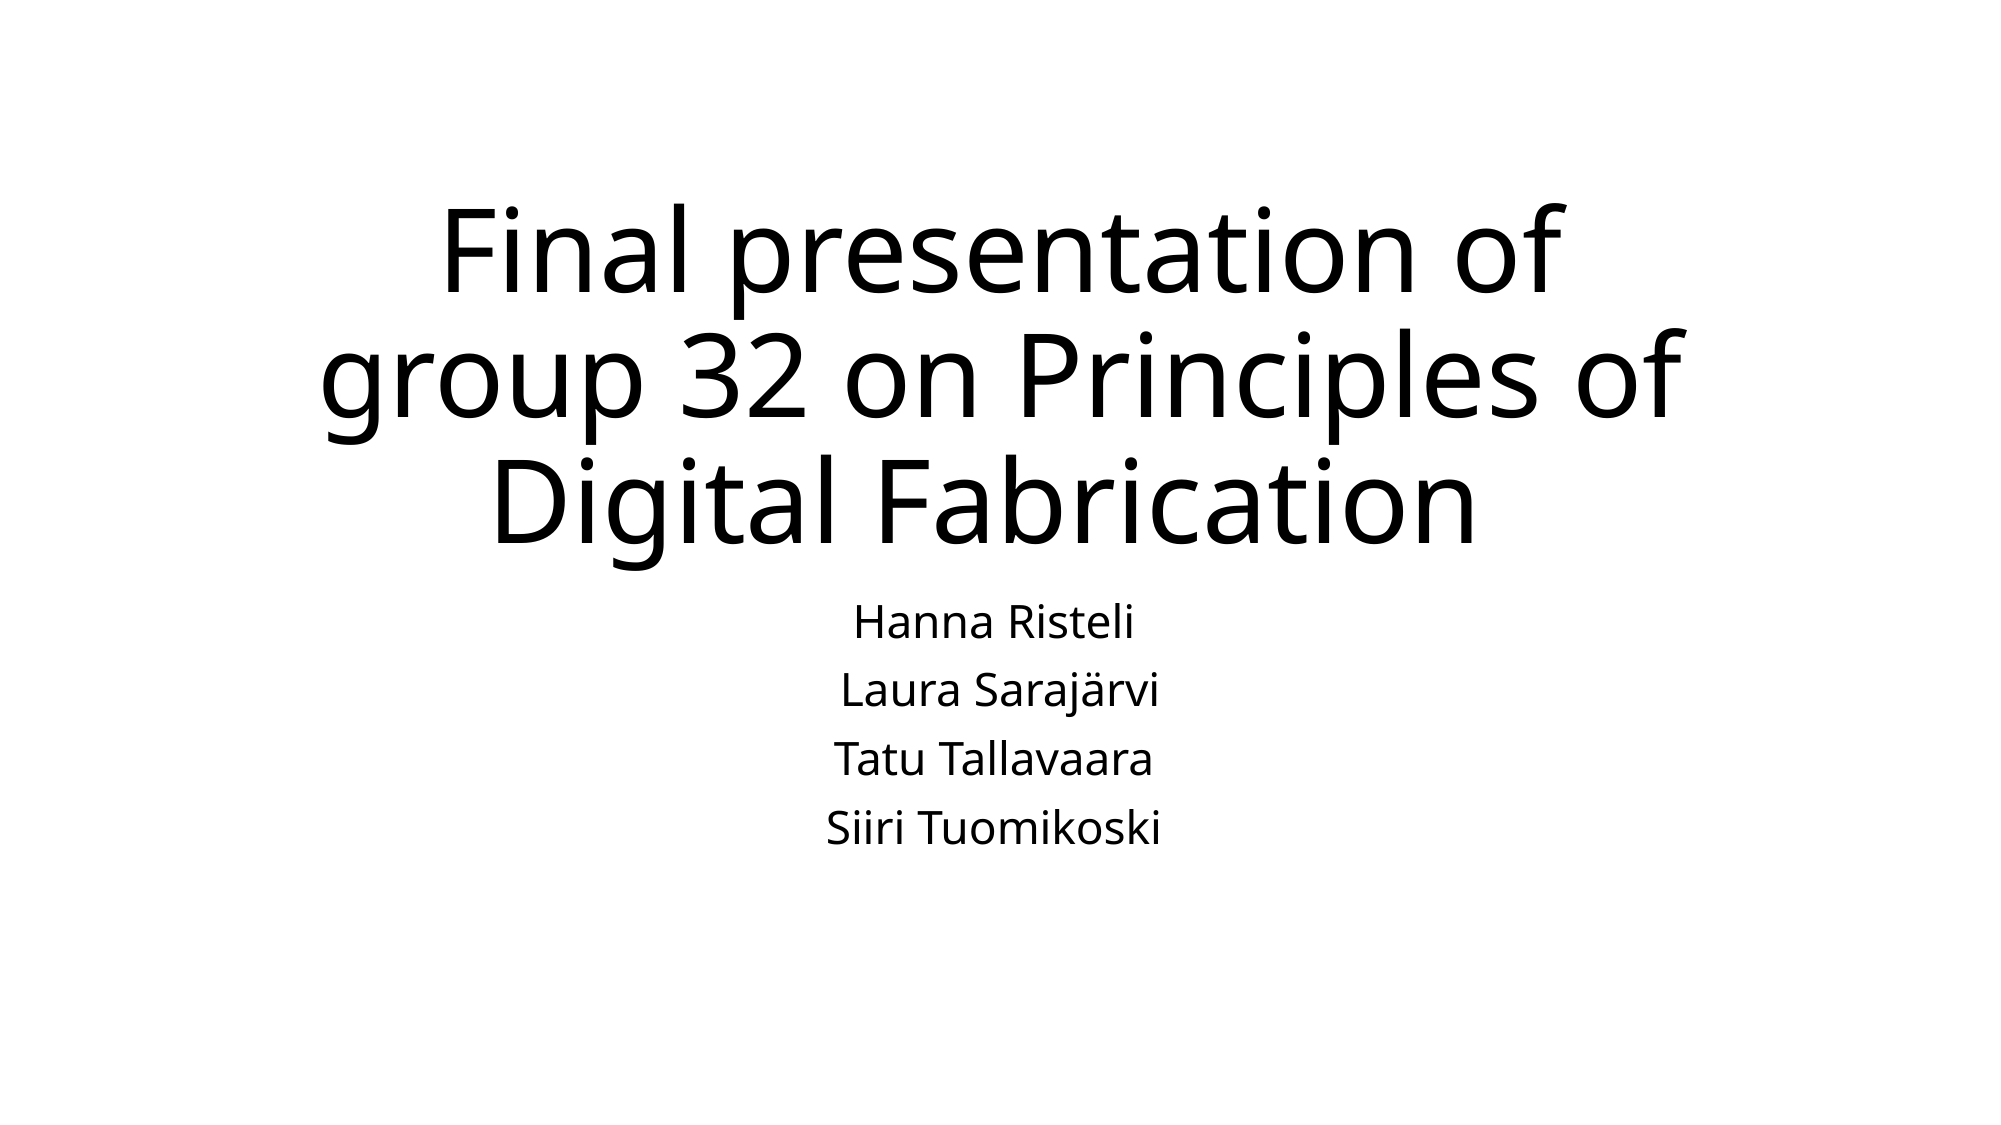

# Final presentation of group 32 on Principles of Digital Fabrication
Hanna Risteli
Laura Sarajärvi
Tatu Tallavaara
Siiri Tuomikoski